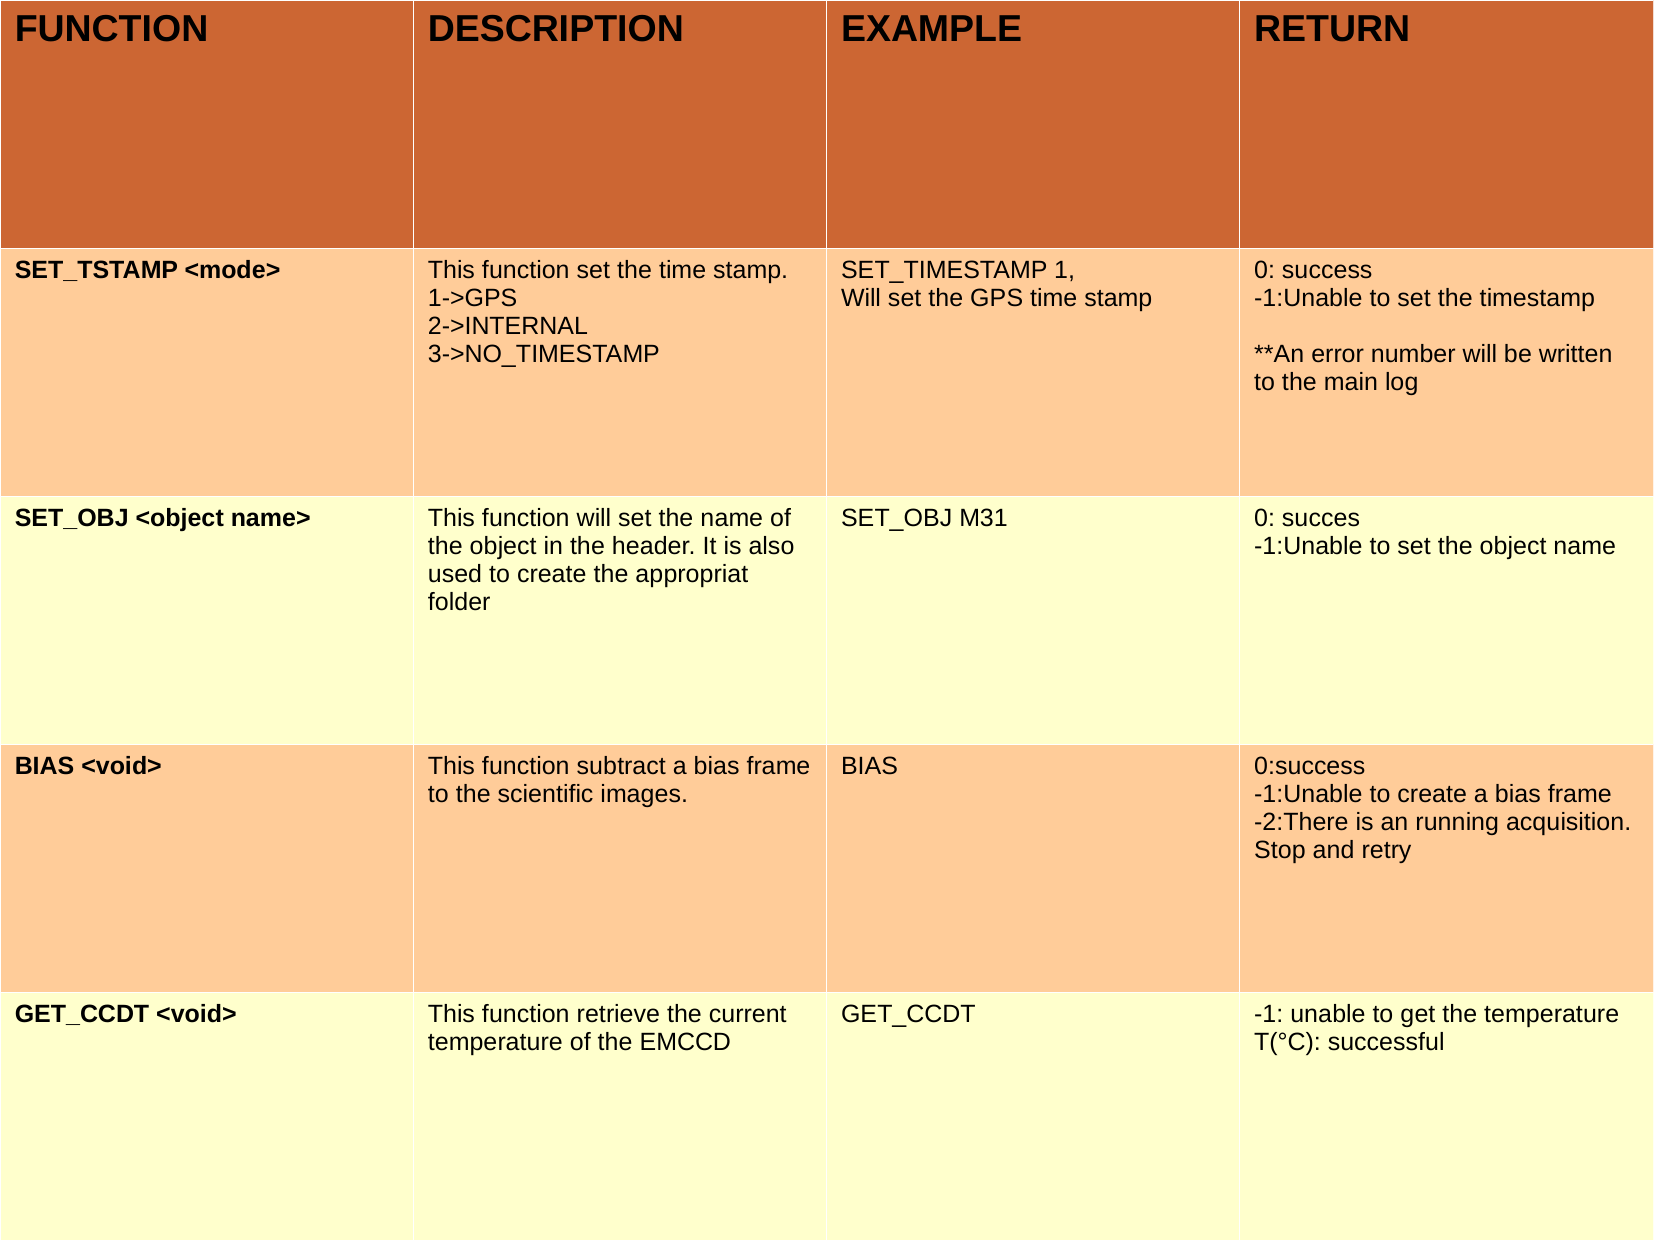

| FUNCTION | DESCRIPTION | EXAMPLE | RETURN |
| --- | --- | --- | --- |
| SET\_TSTAMP <mode> | This function set the time stamp. 1->GPS 2->INTERNAL 3->NO\_TIMESTAMP | SET\_TIMESTAMP 1, Will set the GPS time stamp | 0: success -1:Unable to set the timestamp \*\*An error number will be written to the main log |
| SET\_OBJ <object name> | This function will set the name of the object in the header. It is also used to create the appropriat folder | SET\_OBJ M31 | 0: succes -1:Unable to set the object name |
| BIAS <void> | This function subtract a bias frame to the scientific images. | BIAS | 0:success -1:Unable to create a bias frame -2:There is an running acquisition. Stop and retry |
| GET\_CCDT <void> | This function retrieve the current temperature of the EMCCD | GET\_CCDT | -1: unable to get the temperature T(°C): successful |